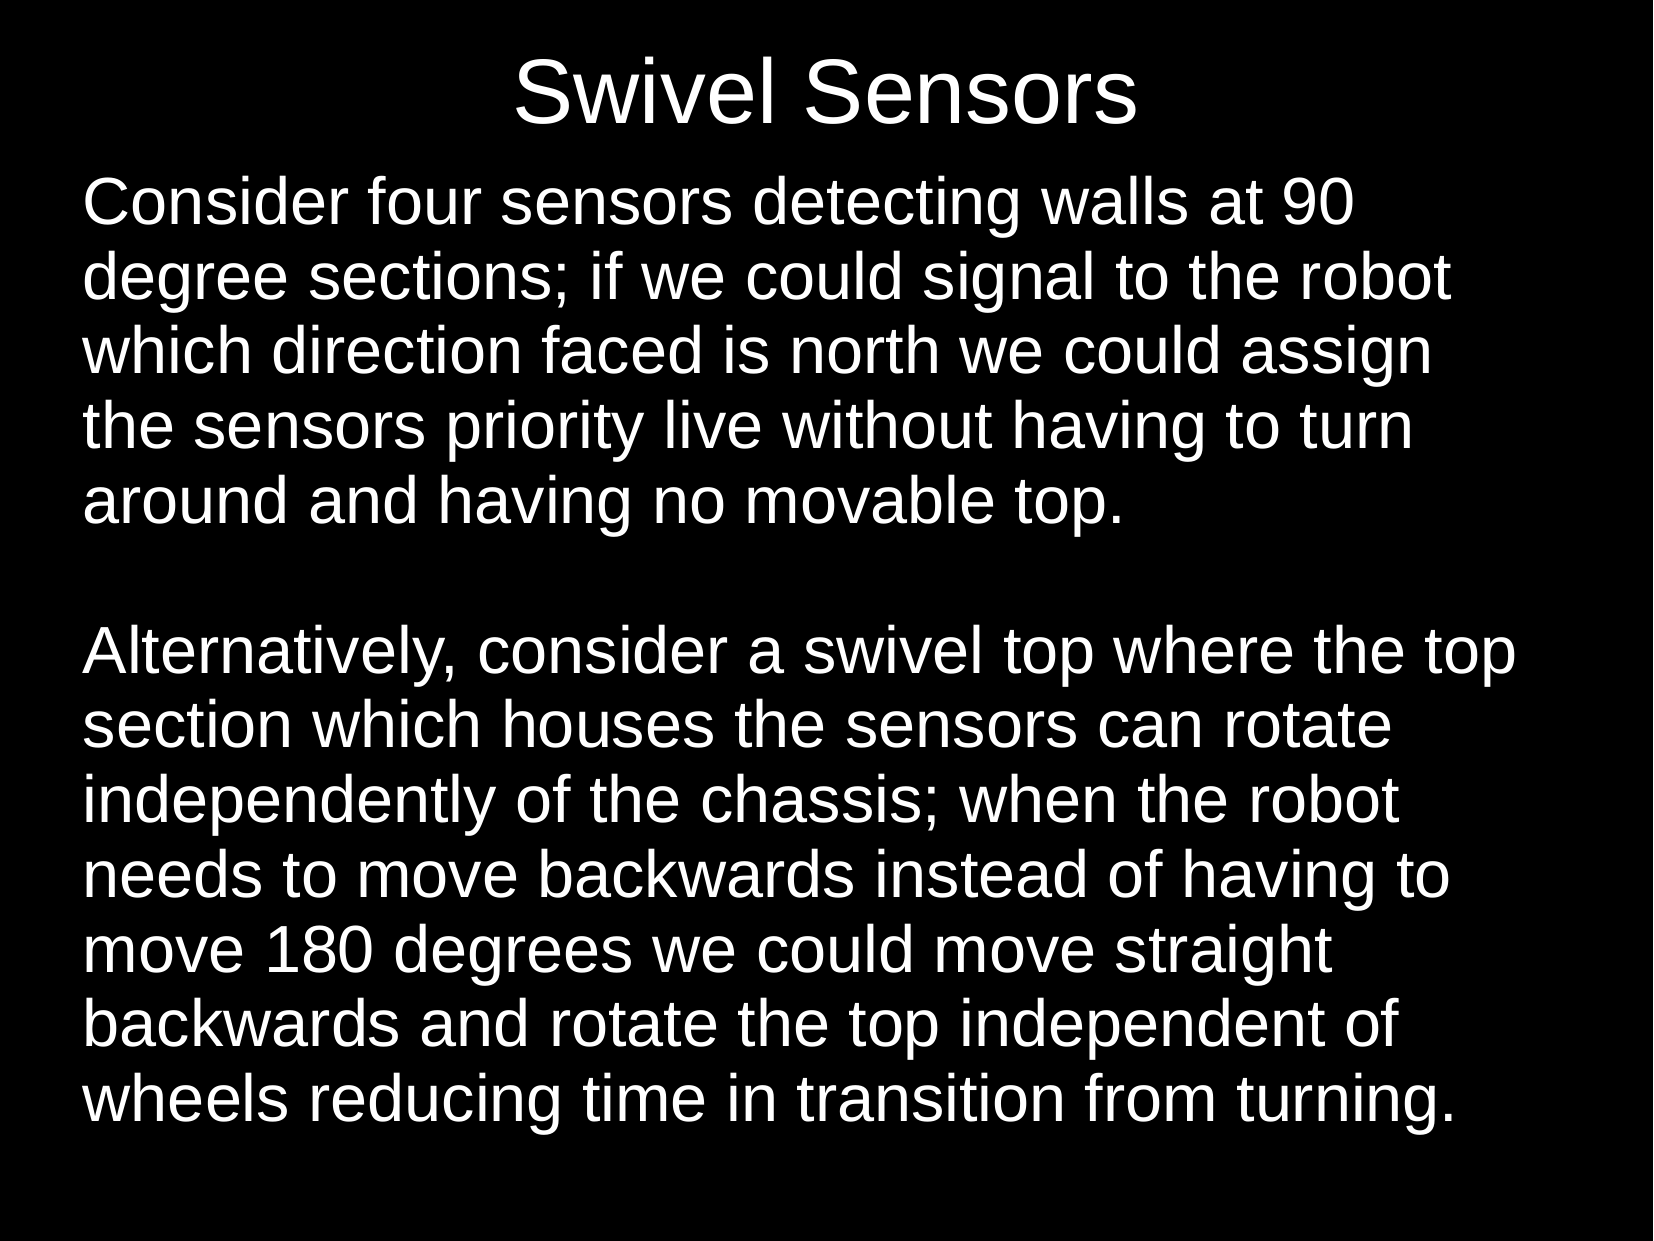

# Swivel Sensors
Consider four sensors detecting walls at 90 degree sections; if we could signal to the robot which direction faced is north we could assign the sensors priority live without having to turn around and having no movable top.
Alternatively, consider a swivel top where the top section which houses the sensors can rotate independently of the chassis; when the robot needs to move backwards instead of having to move 180 degrees we could move straight backwards and rotate the top independent of wheels reducing time in transition from turning.